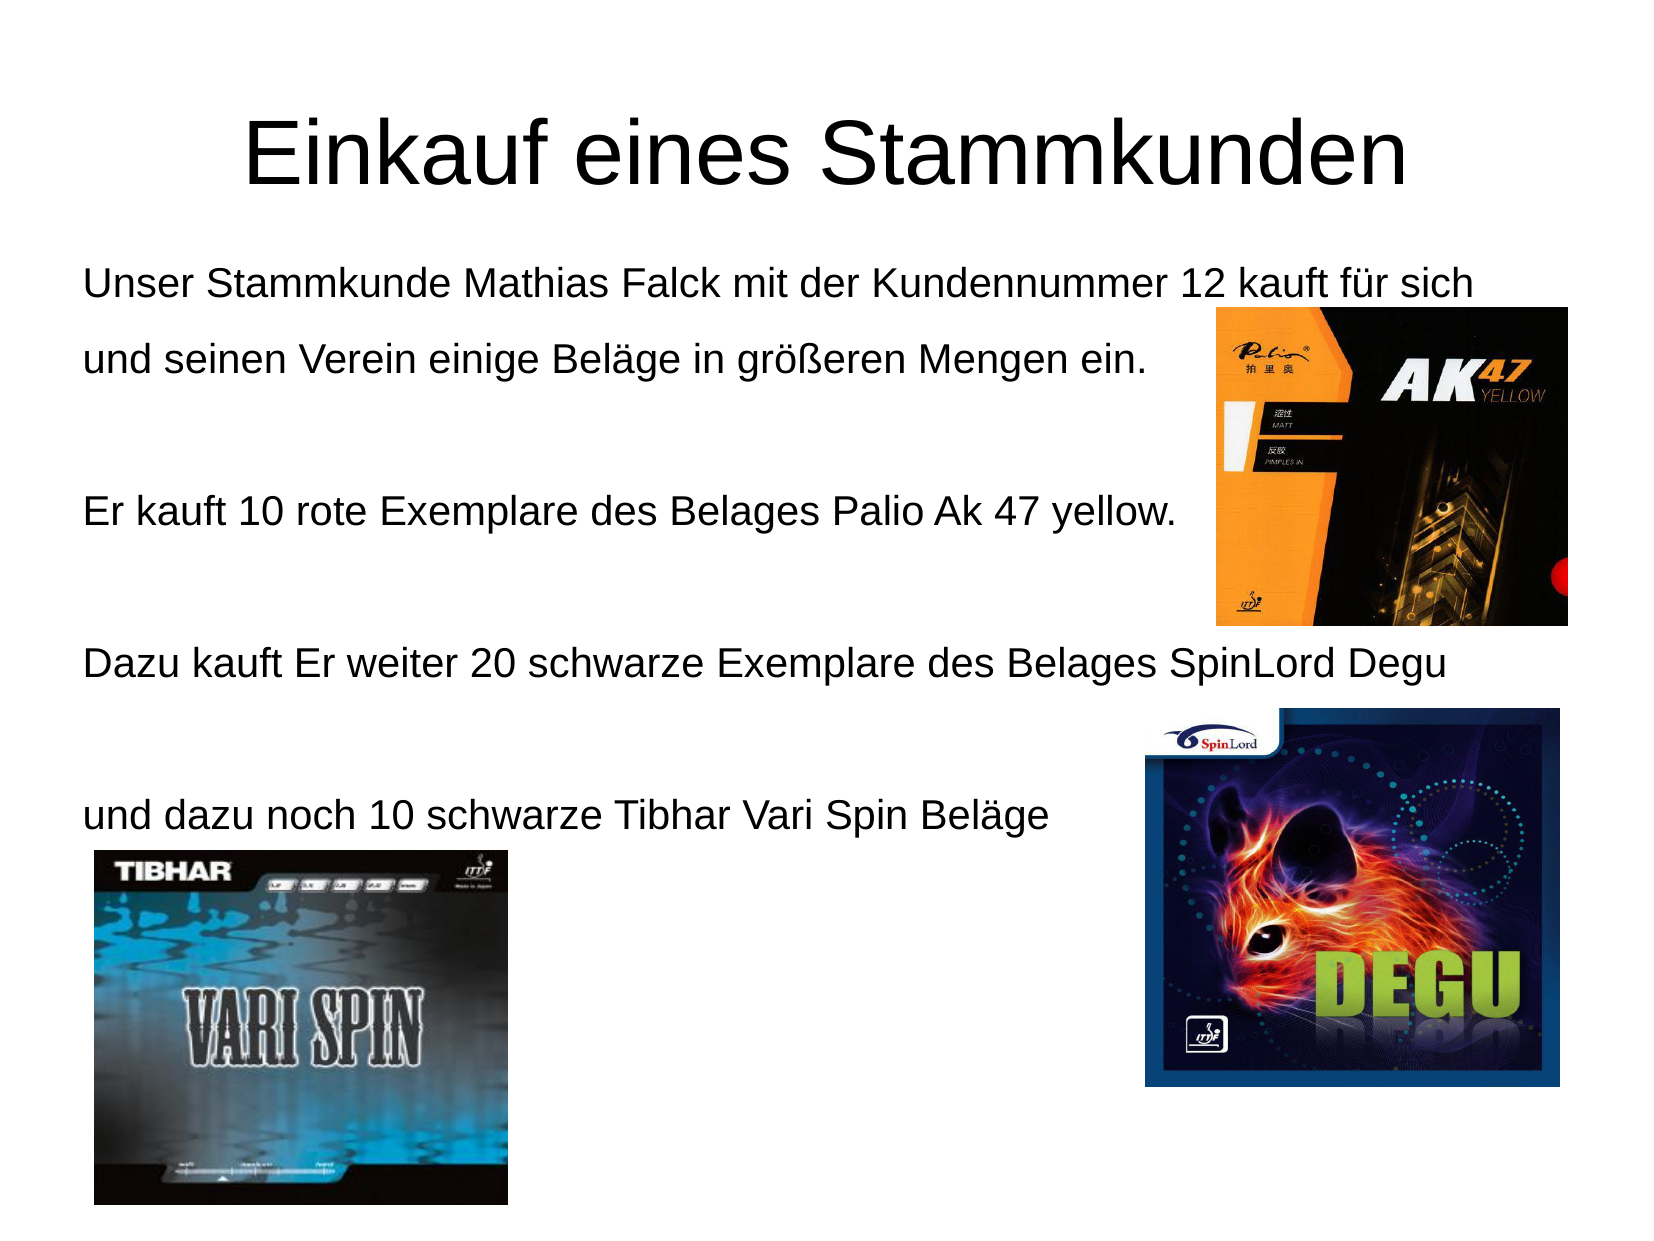

# Einkauf eines Stammkunden
Unser Stammkunde Mathias Falck mit der Kundennummer 12 kauft für sich
und seinen Verein einige Beläge in größeren Mengen ein.
Er kauft 10 rote Exemplare des Belages Palio Ak 47 yellow.
Dazu kauft Er weiter 20 schwarze Exemplare des Belages SpinLord Degu
und dazu noch 10 schwarze Tibhar Vari Spin Beläge